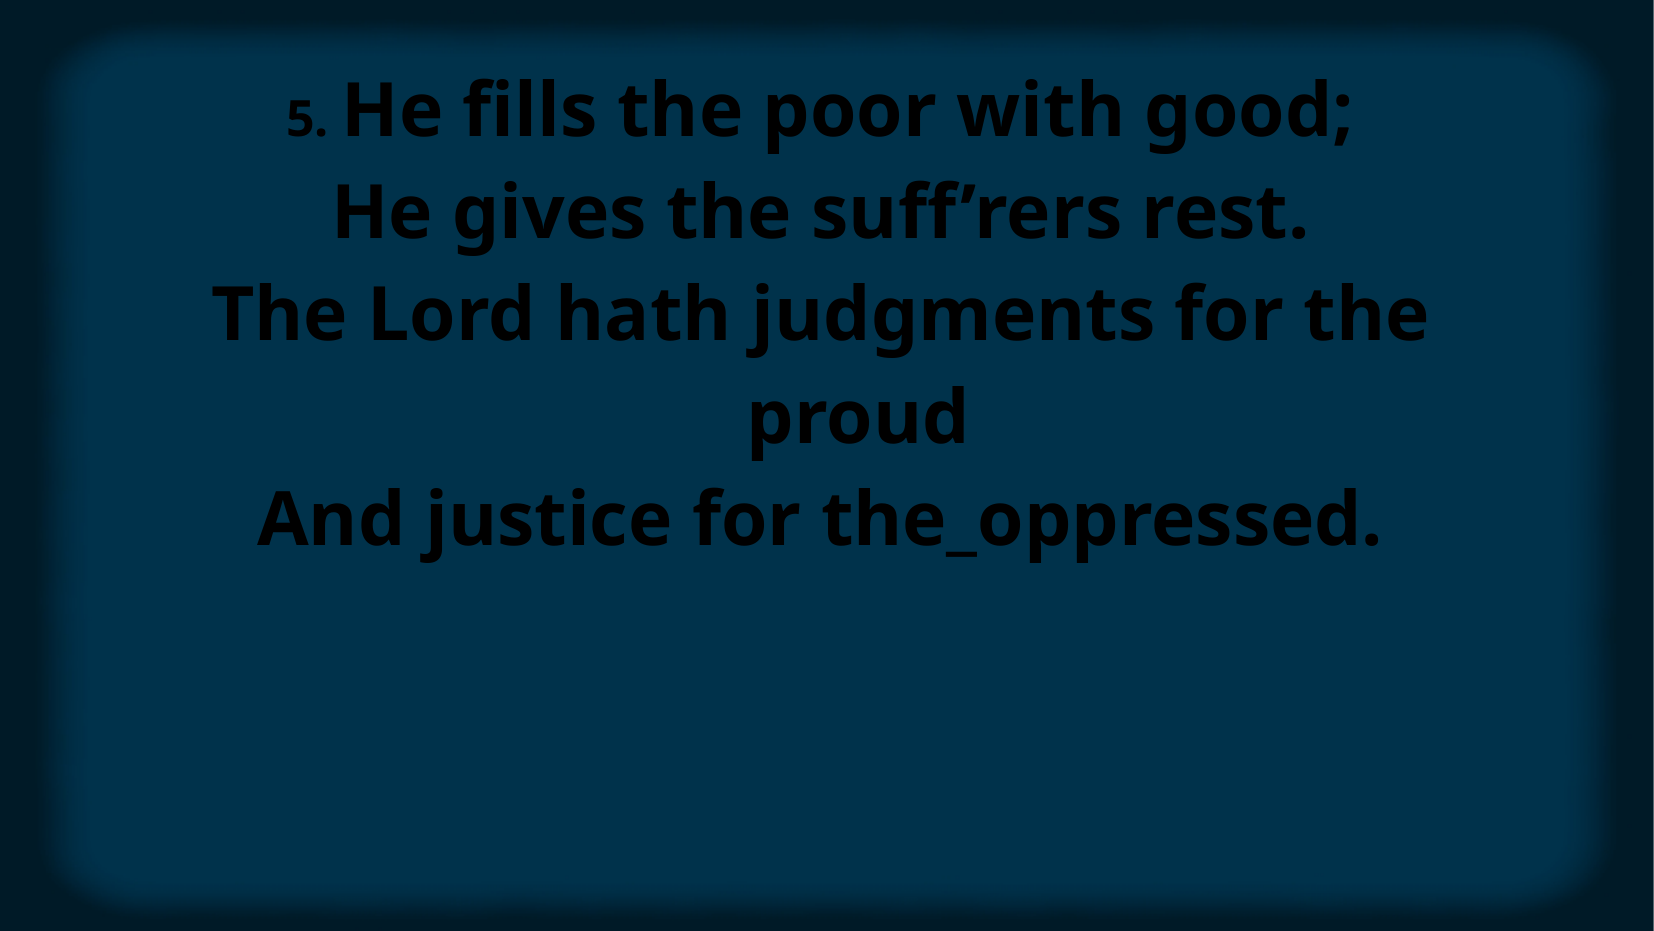

5. He fills the poor with good;
He gives the suff’rers rest.
The Lord hath judgments for the proud
And justice for the_oppressed.